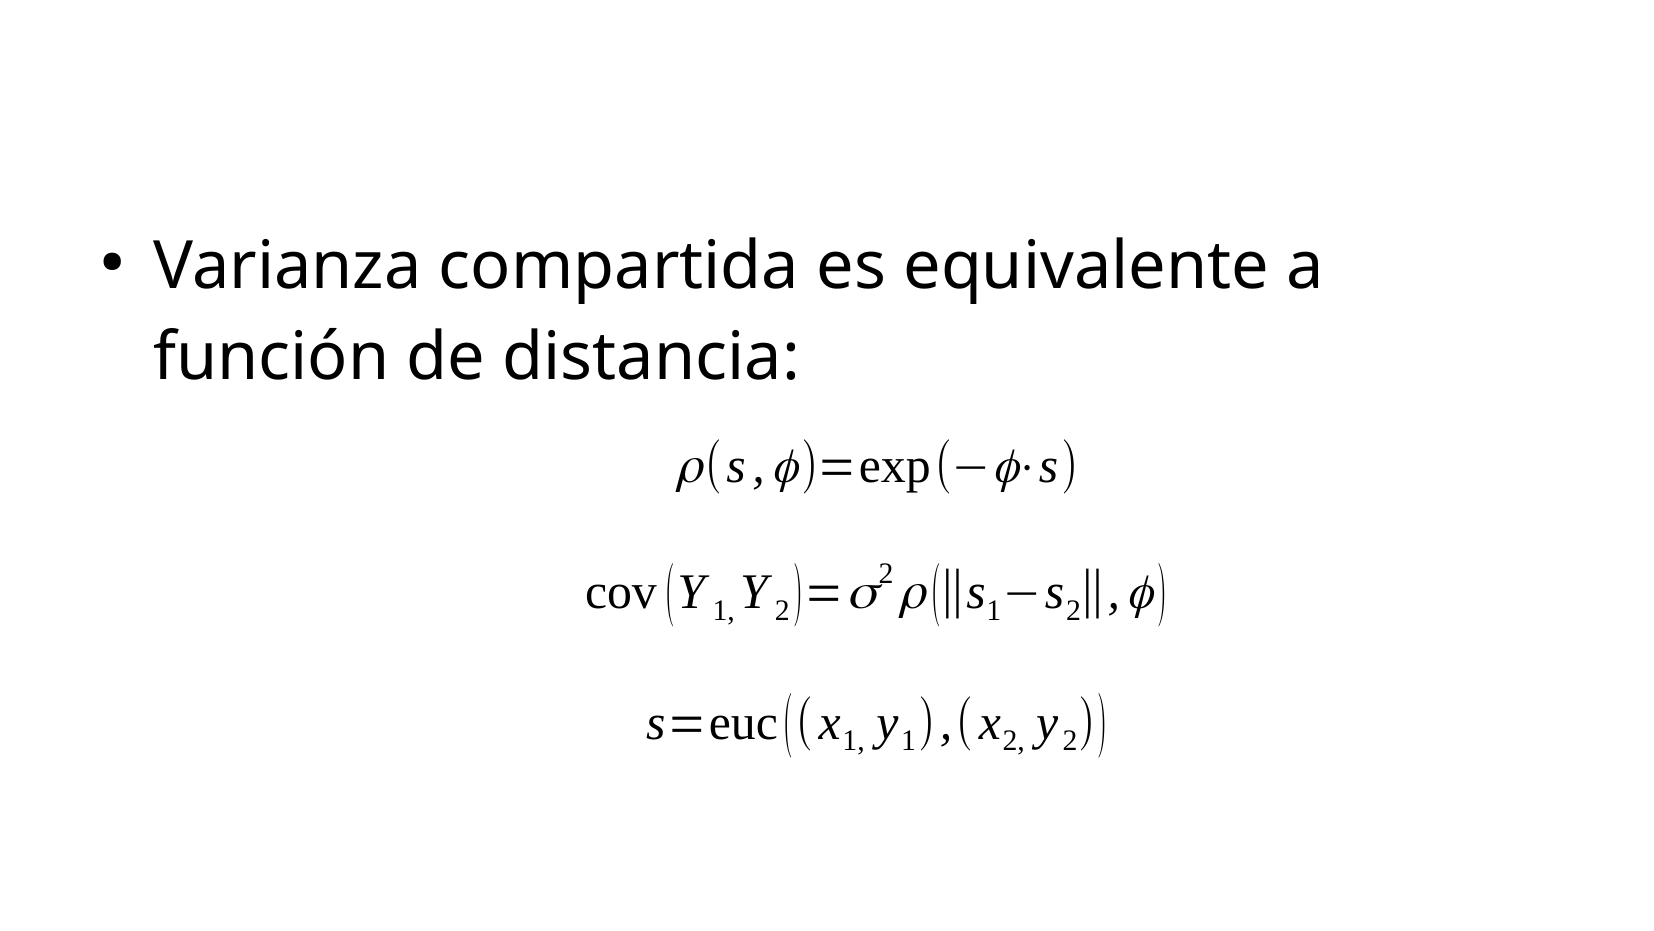

#
Varianza compartida es equivalente a función de distancia: